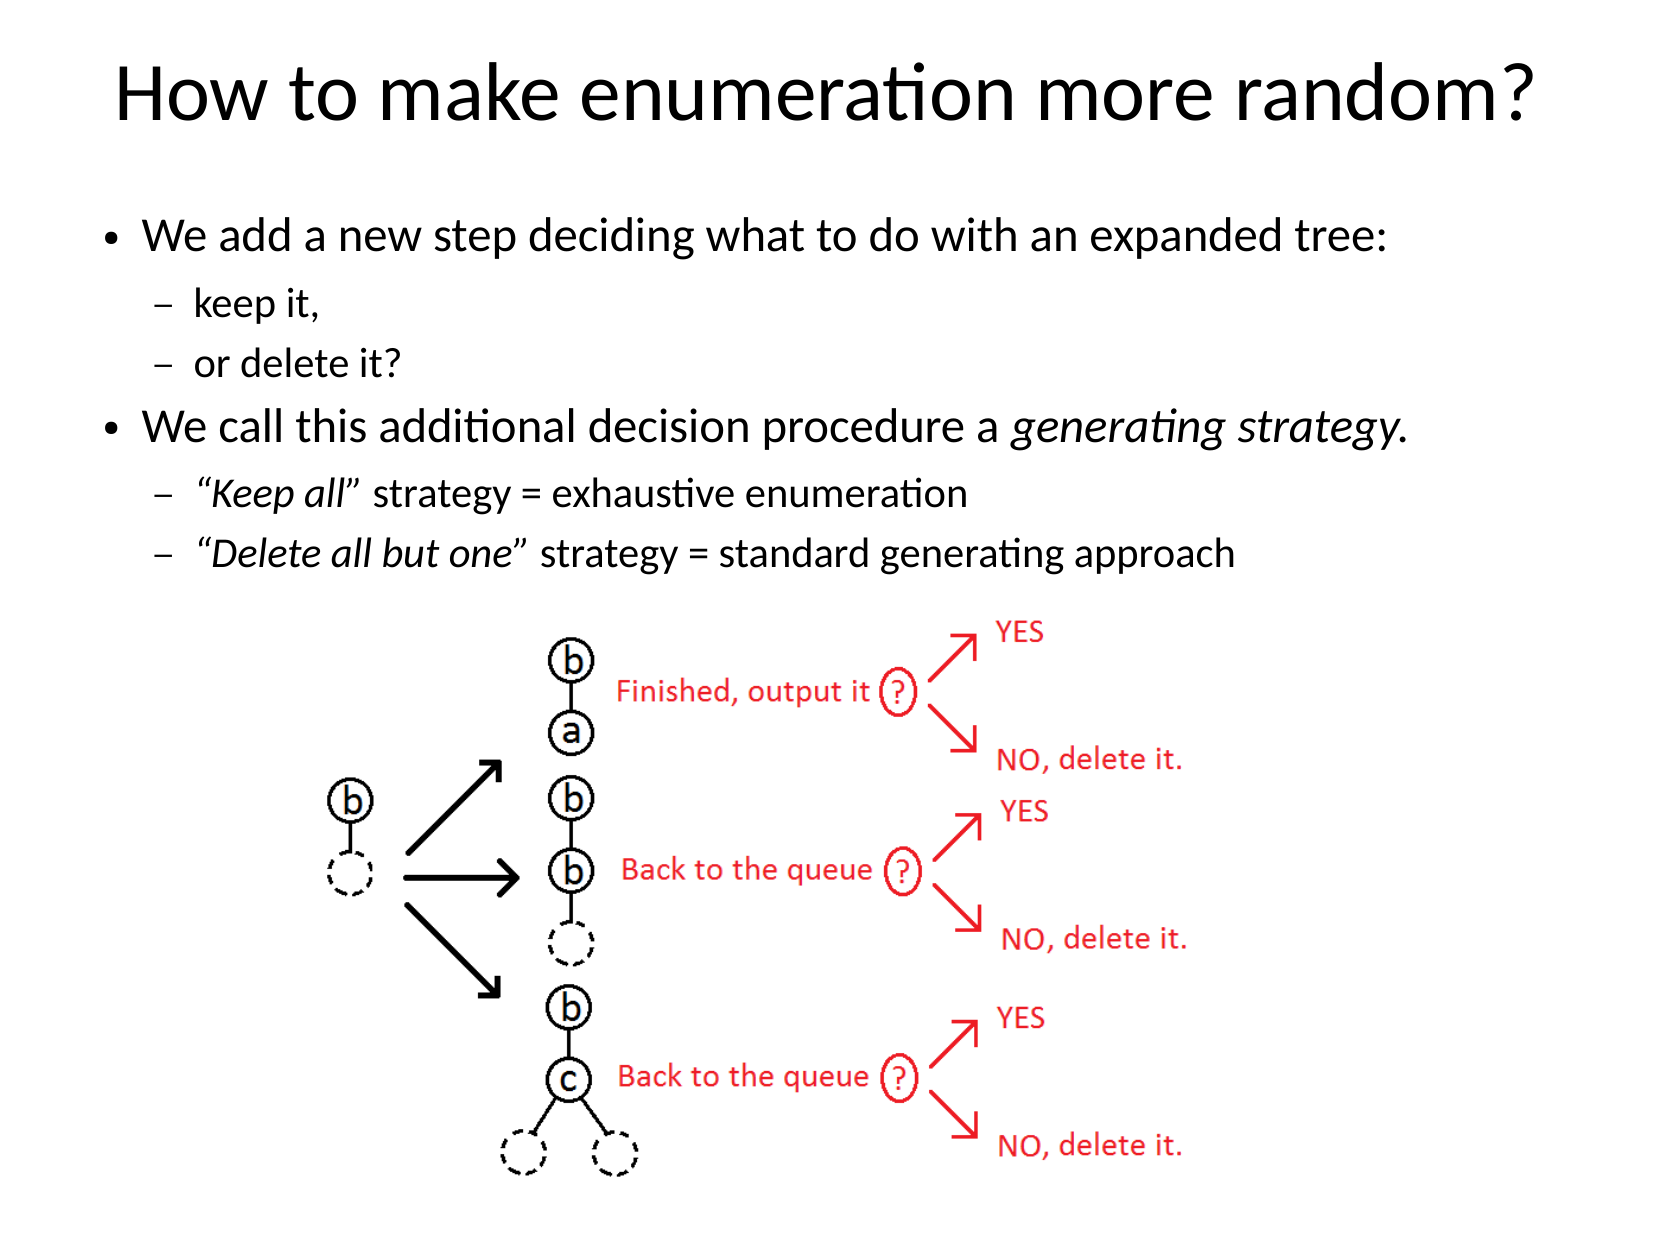

# How to make enumeration more random?
We add a new step deciding what to do with an expanded tree:
keep it,
or delete it?
We call this additional decision procedure a generating strategy.
“Keep all” strategy = exhaustive enumeration
“Delete all but one” strategy = standard generating approach